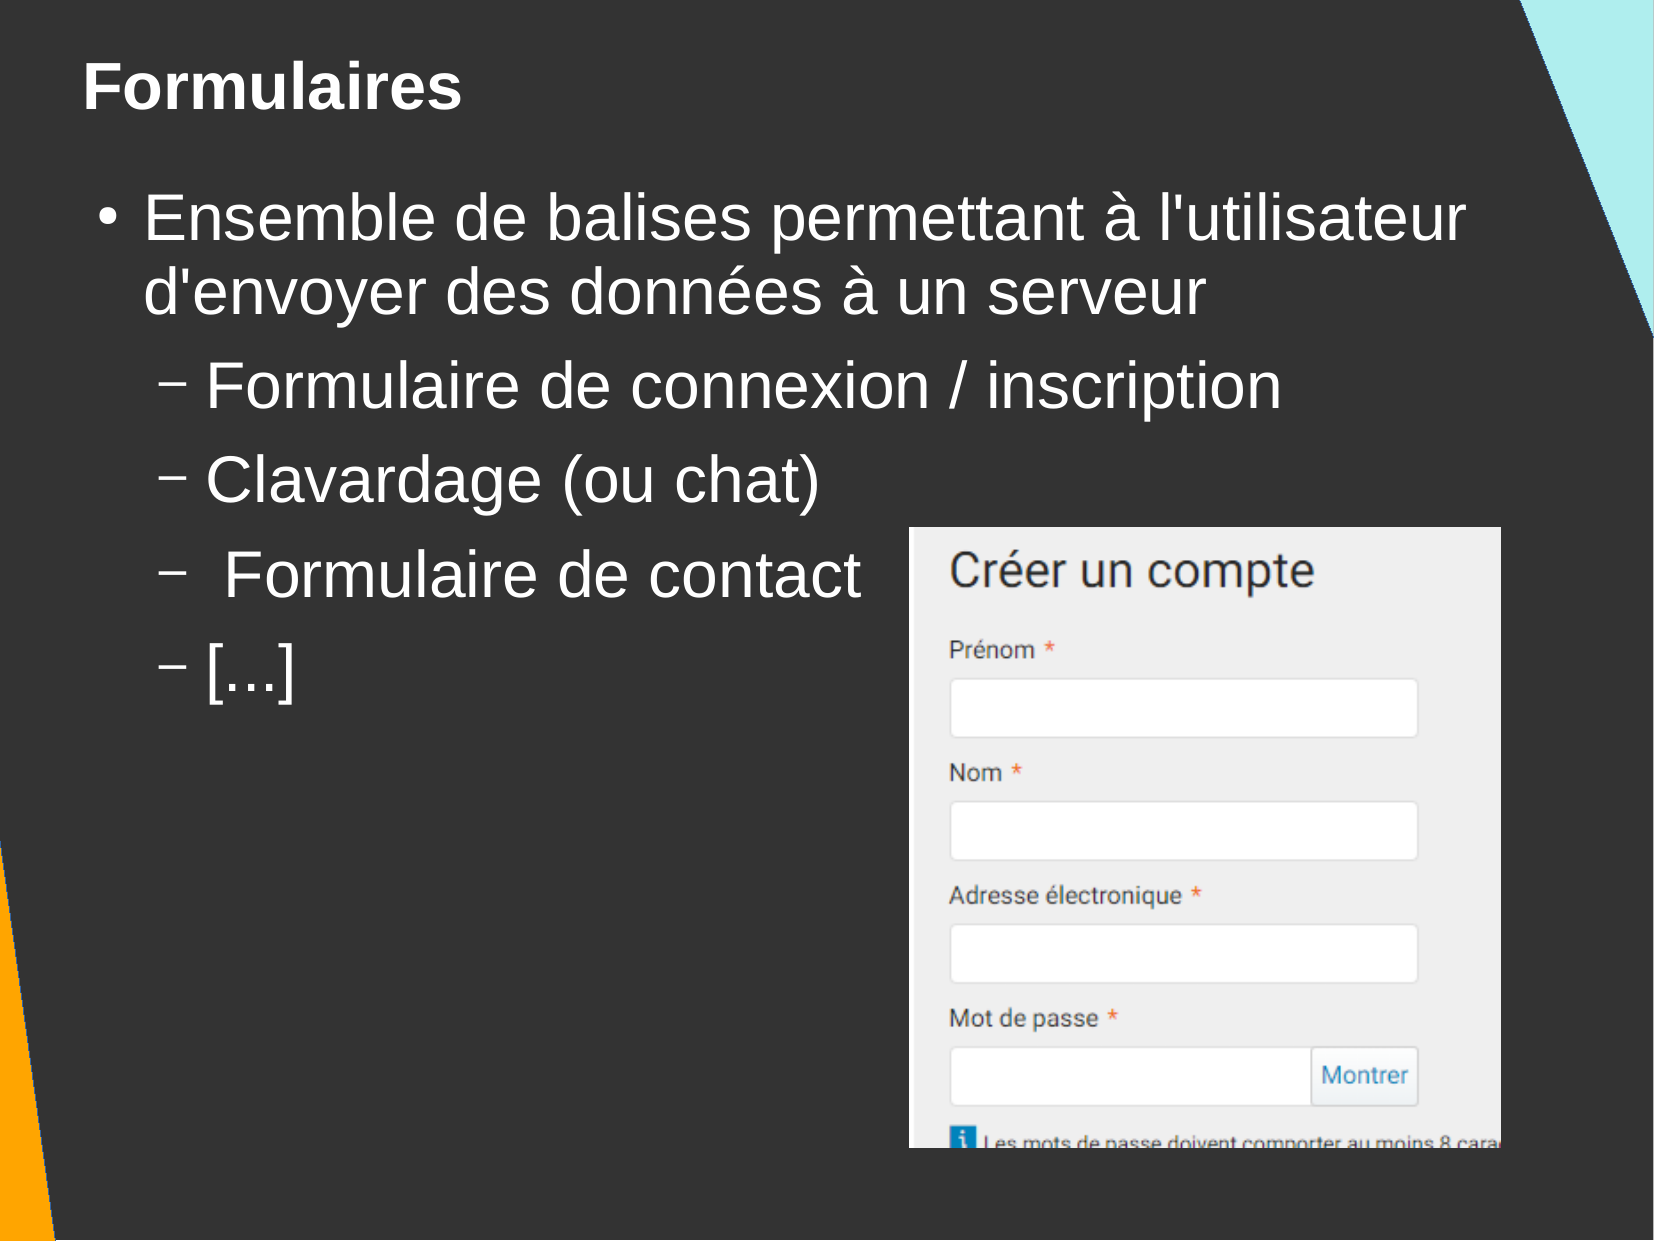

# Formulaires
Ensemble de balises permettant à l'utilisateur d'envoyer des données à un serveur
Formulaire de connexion / inscription
Clavardage (ou chat)
 Formulaire de contact
[...]